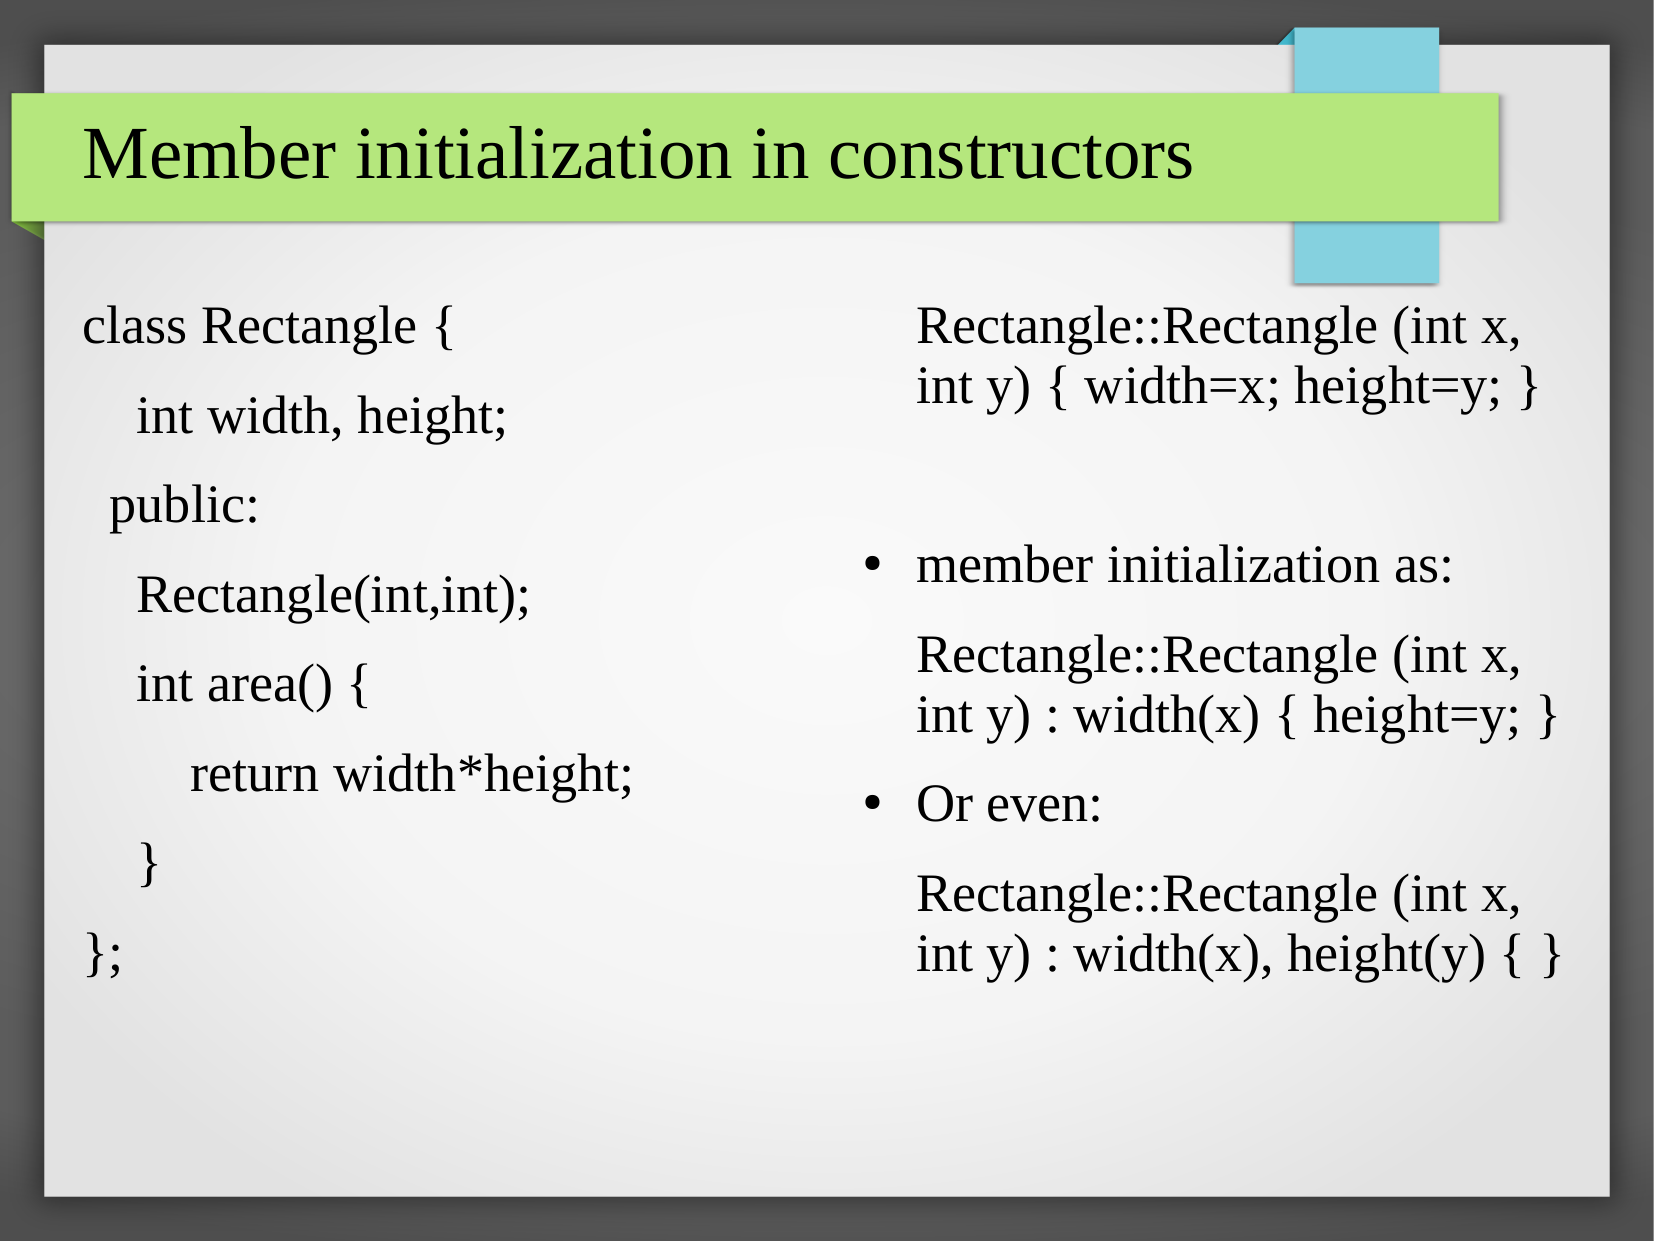

# Member initialization in constructors
class Rectangle {
 int width, height;
 public:
 Rectangle(int,int);
 int area() {
 return width*height;
 }
};
Rectangle::Rectangle (int x, int y) { width=x; height=y; }
member initialization as:
Rectangle::Rectangle (int x, int y) : width(x) { height=y; }
Or even:
Rectangle::Rectangle (int x, int y) : width(x), height(y) { }